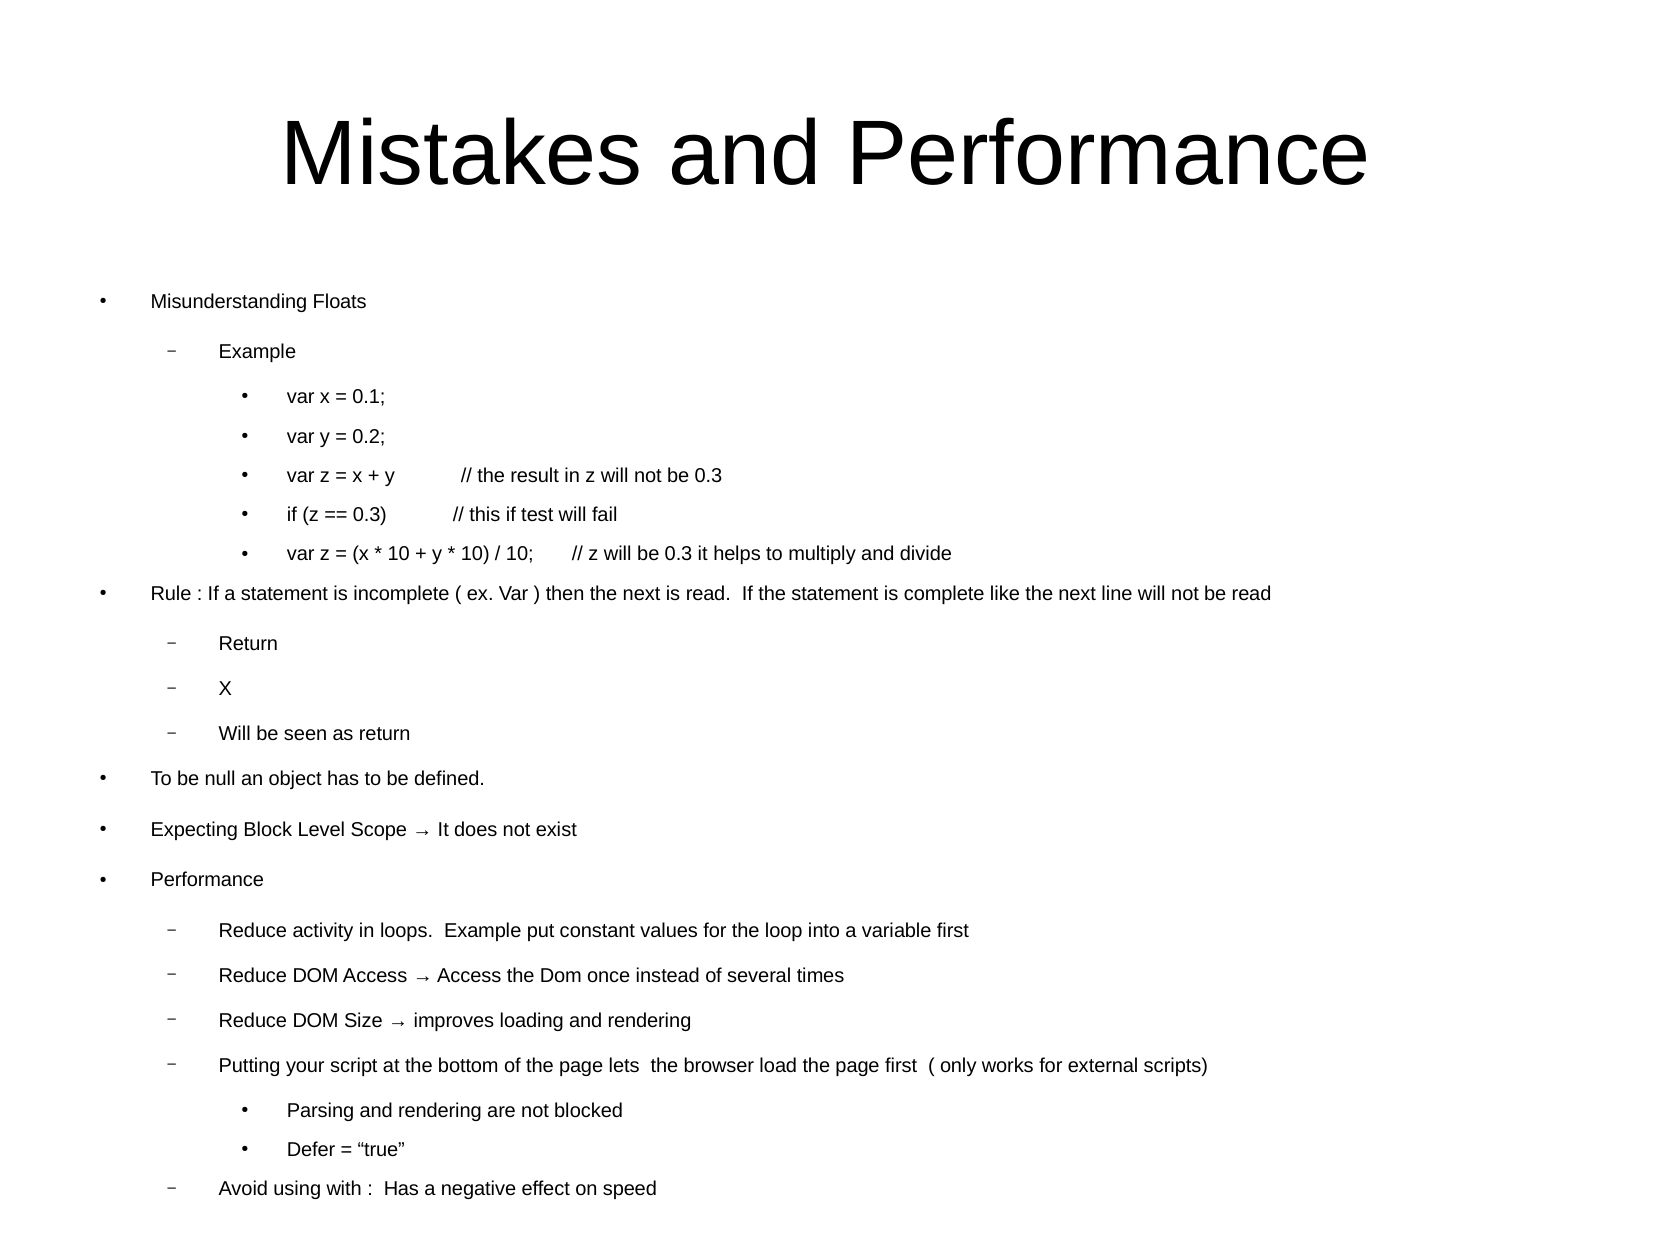

# Mistakes and Performance
Misunderstanding Floats
Example
var x = 0.1;
var y = 0.2;
var z = x + y // the result in z will not be 0.3
if (z == 0.3) // this if test will fail
var z = (x * 10 + y * 10) / 10; // z will be 0.3 it helps to multiply and divide
Rule : If a statement is incomplete ( ex. Var ) then the next is read. If the statement is complete like the next line will not be read
Return
X
Will be seen as return
To be null an object has to be defined.
Expecting Block Level Scope → It does not exist
Performance
Reduce activity in loops. Example put constant values for the loop into a variable first
Reduce DOM Access → Access the Dom once instead of several times
Reduce DOM Size → improves loading and rendering
Putting your script at the bottom of the page lets the browser load the page first ( only works for external scripts)
Parsing and rendering are not blocked
Defer = “true”
Avoid using with : Has a negative effect on speed